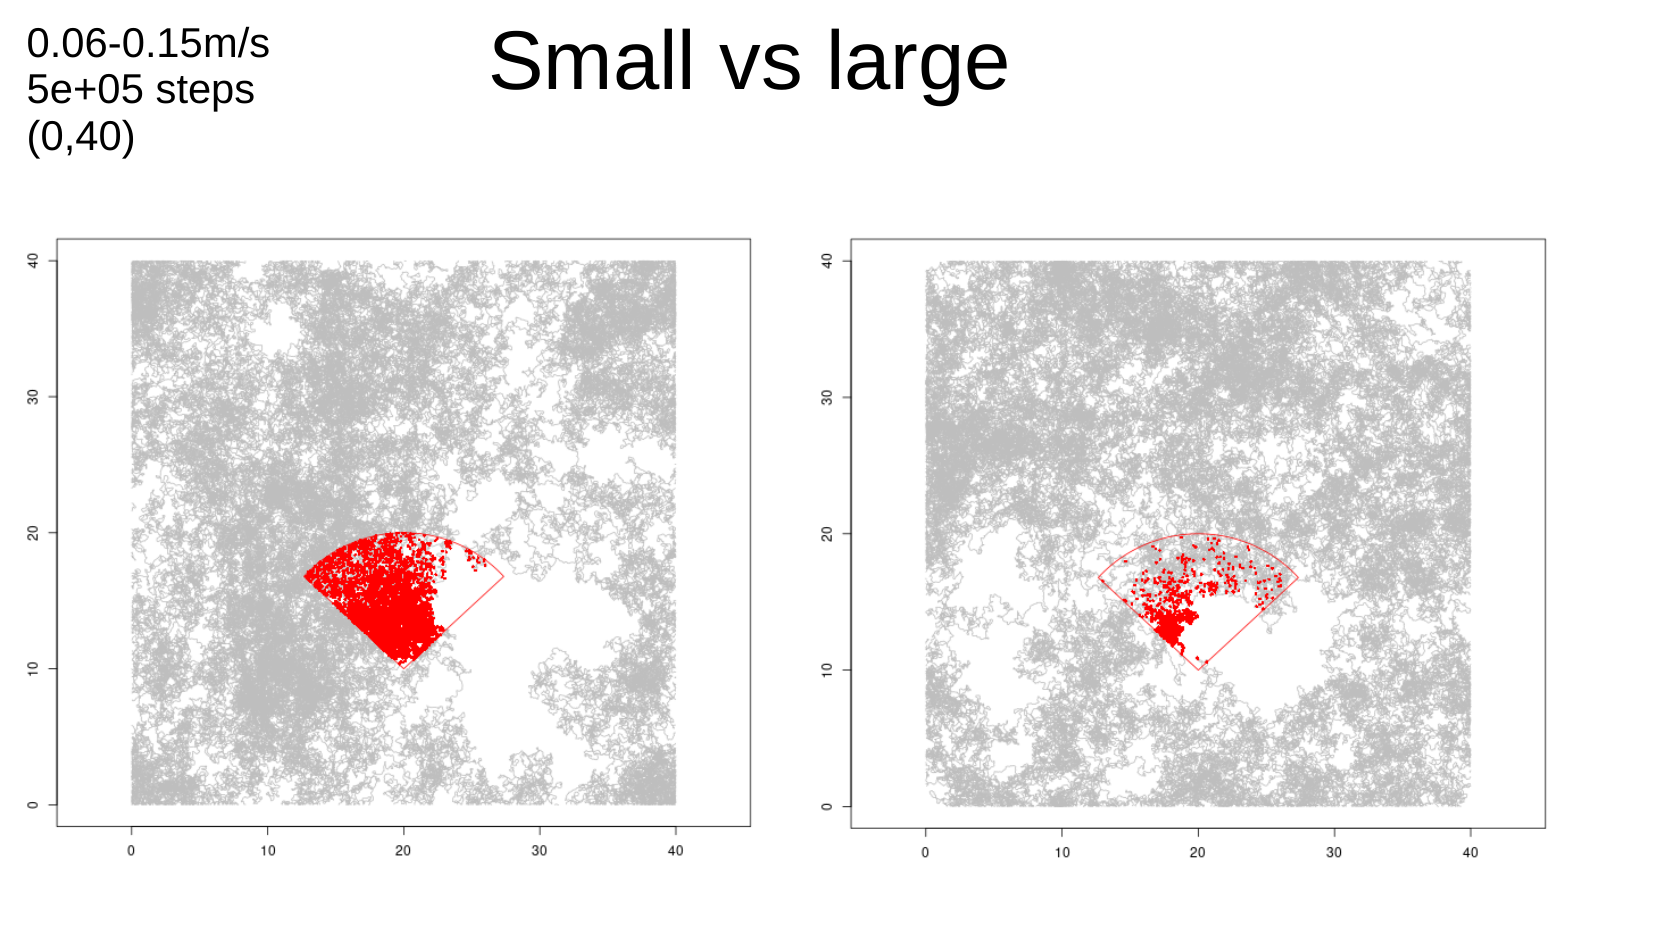

# Small vs large
0.06-0.15m/s
5e+05 steps
(0,40)